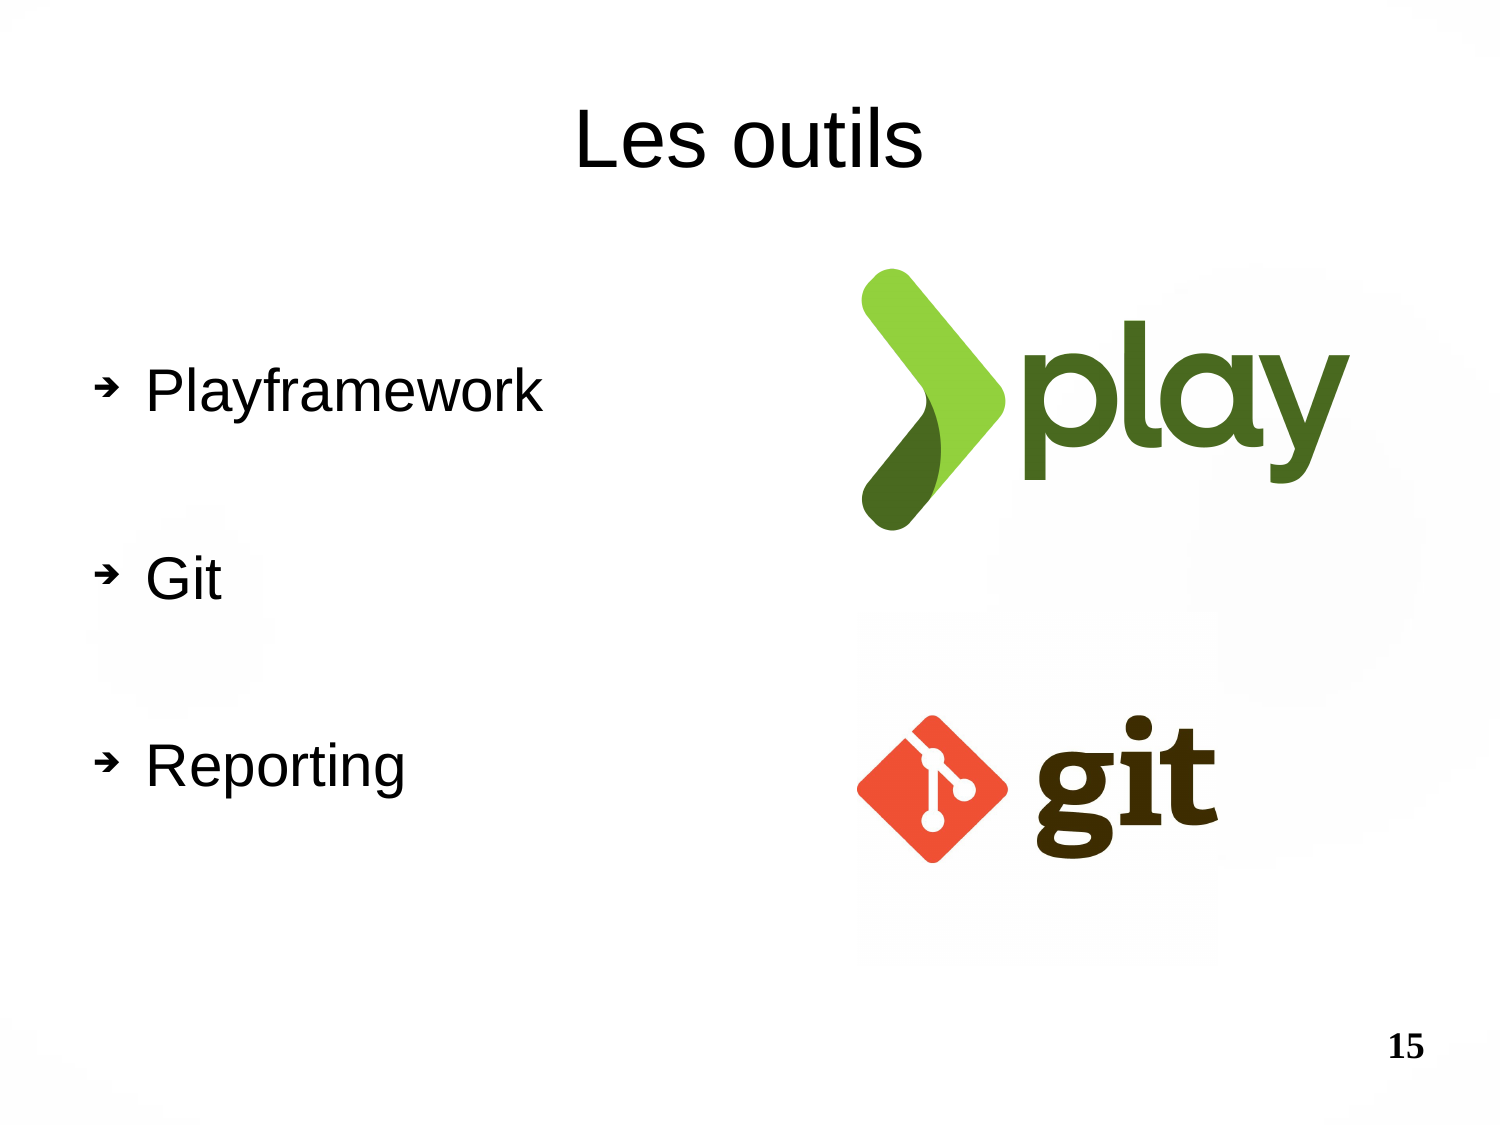

# Les outils
Playframework
Git
Reporting
15